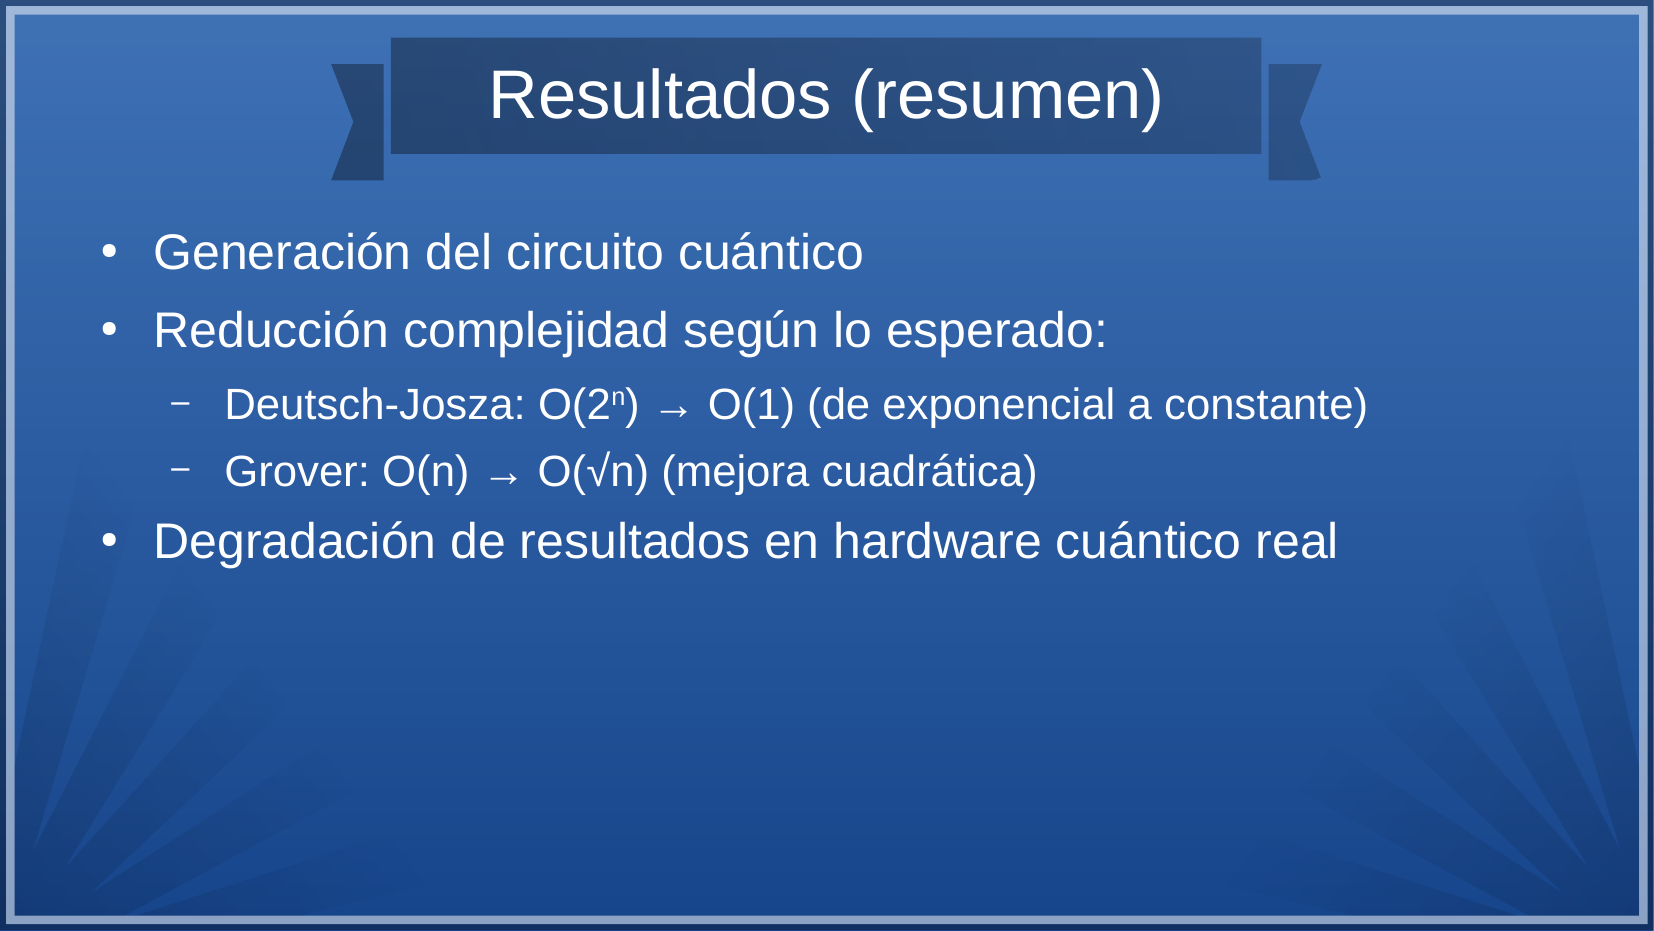

# Resultados (resumen)
Generación del circuito cuántico
Reducción complejidad según lo esperado:
Deutsch-Josza: O(2n) → O(1) (de exponencial a constante)
Grover: O(n) → O(√n) (mejora cuadrática)
Degradación de resultados en hardware cuántico real